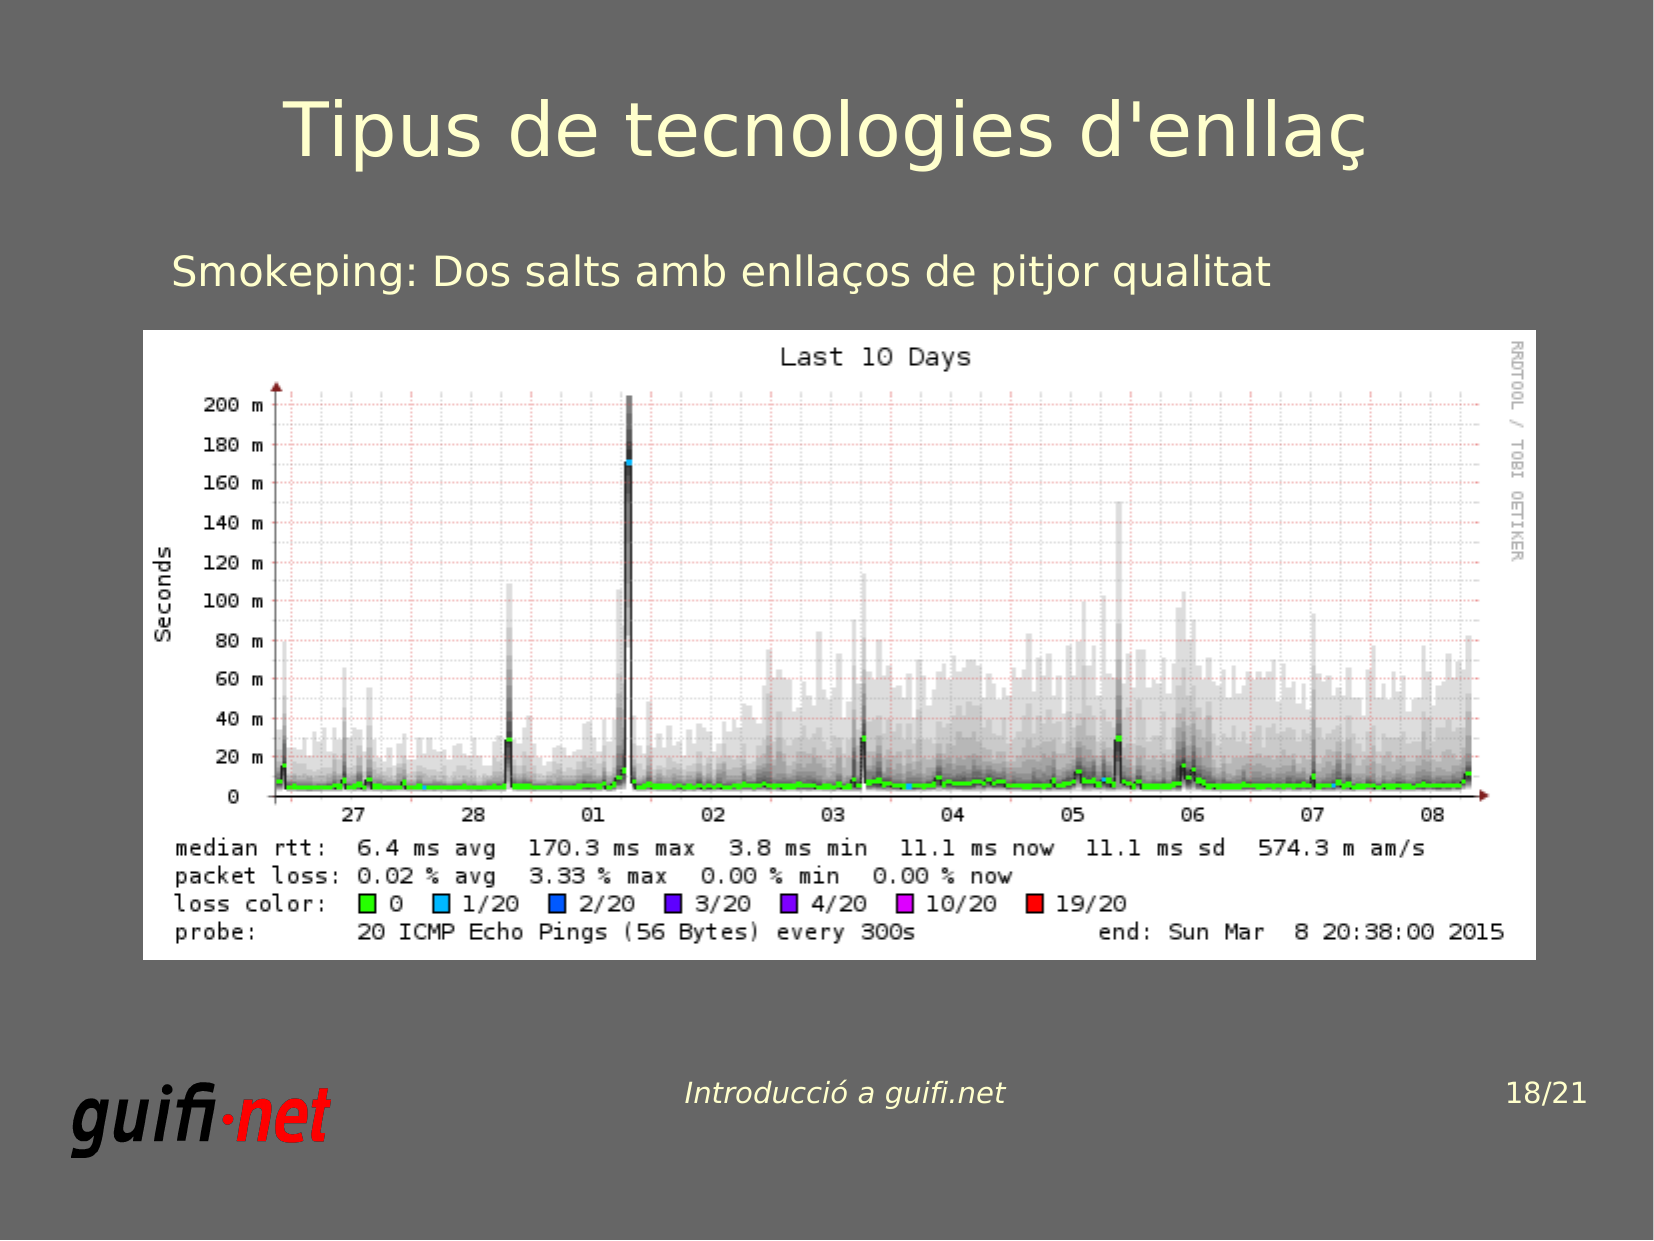

# Tipus de tecnologies d'enllaç
Smokeping: Dos salts amb enllaços de pitjor qualitat
18